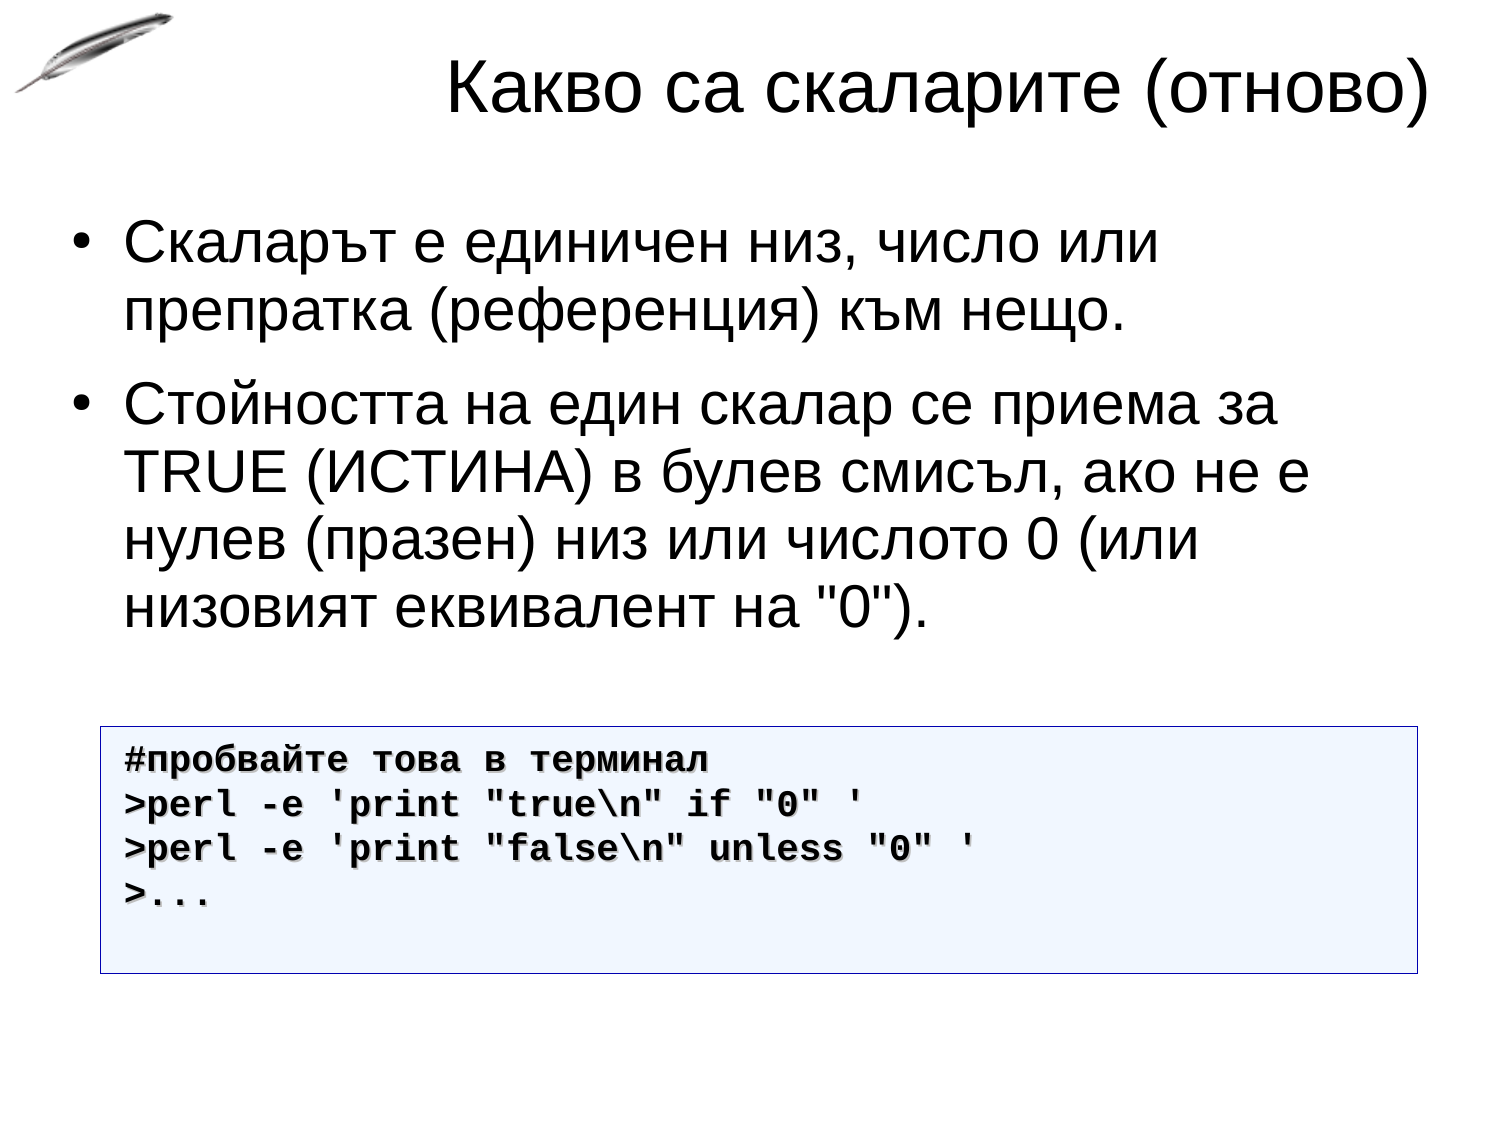

# Какво са скаларите (отново)
Скаларът е единичен низ, число или препратка (референция) към нещо.
Стойността на един скалар се приема за TRUE (ИСТИНА) в булев смисъл, ако не е нулев (празен) низ или числото 0 (или низовият еквивалент на "0").
#пробвайте това в терминал
>perl -e 'print "true\n" if "0" '
>perl -e 'print "false\n" unless "0" '
>...